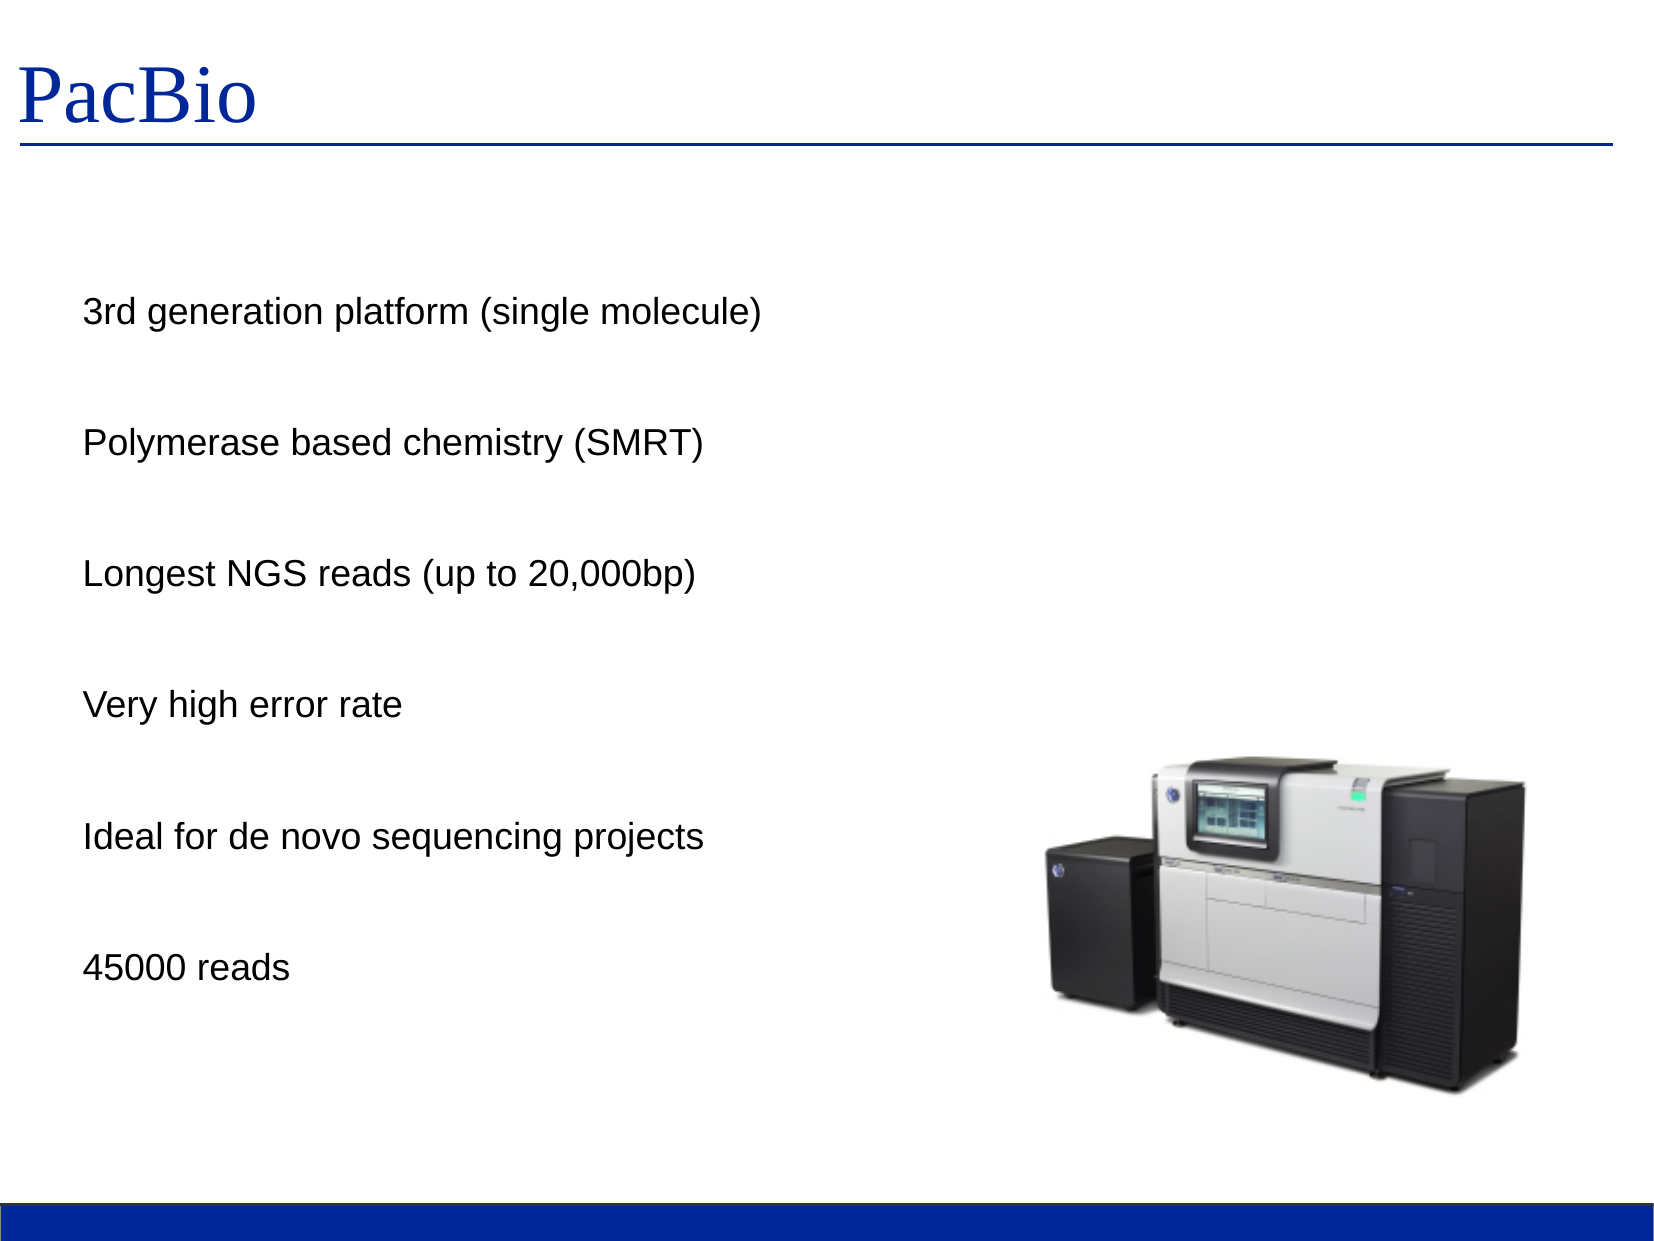

# PacBio
3rd generation platform (single molecule)
Polymerase based chemistry (SMRT)
Longest NGS reads (up to 20,000bp)
Very high error rate
Ideal for de novo sequencing projects
45000 reads